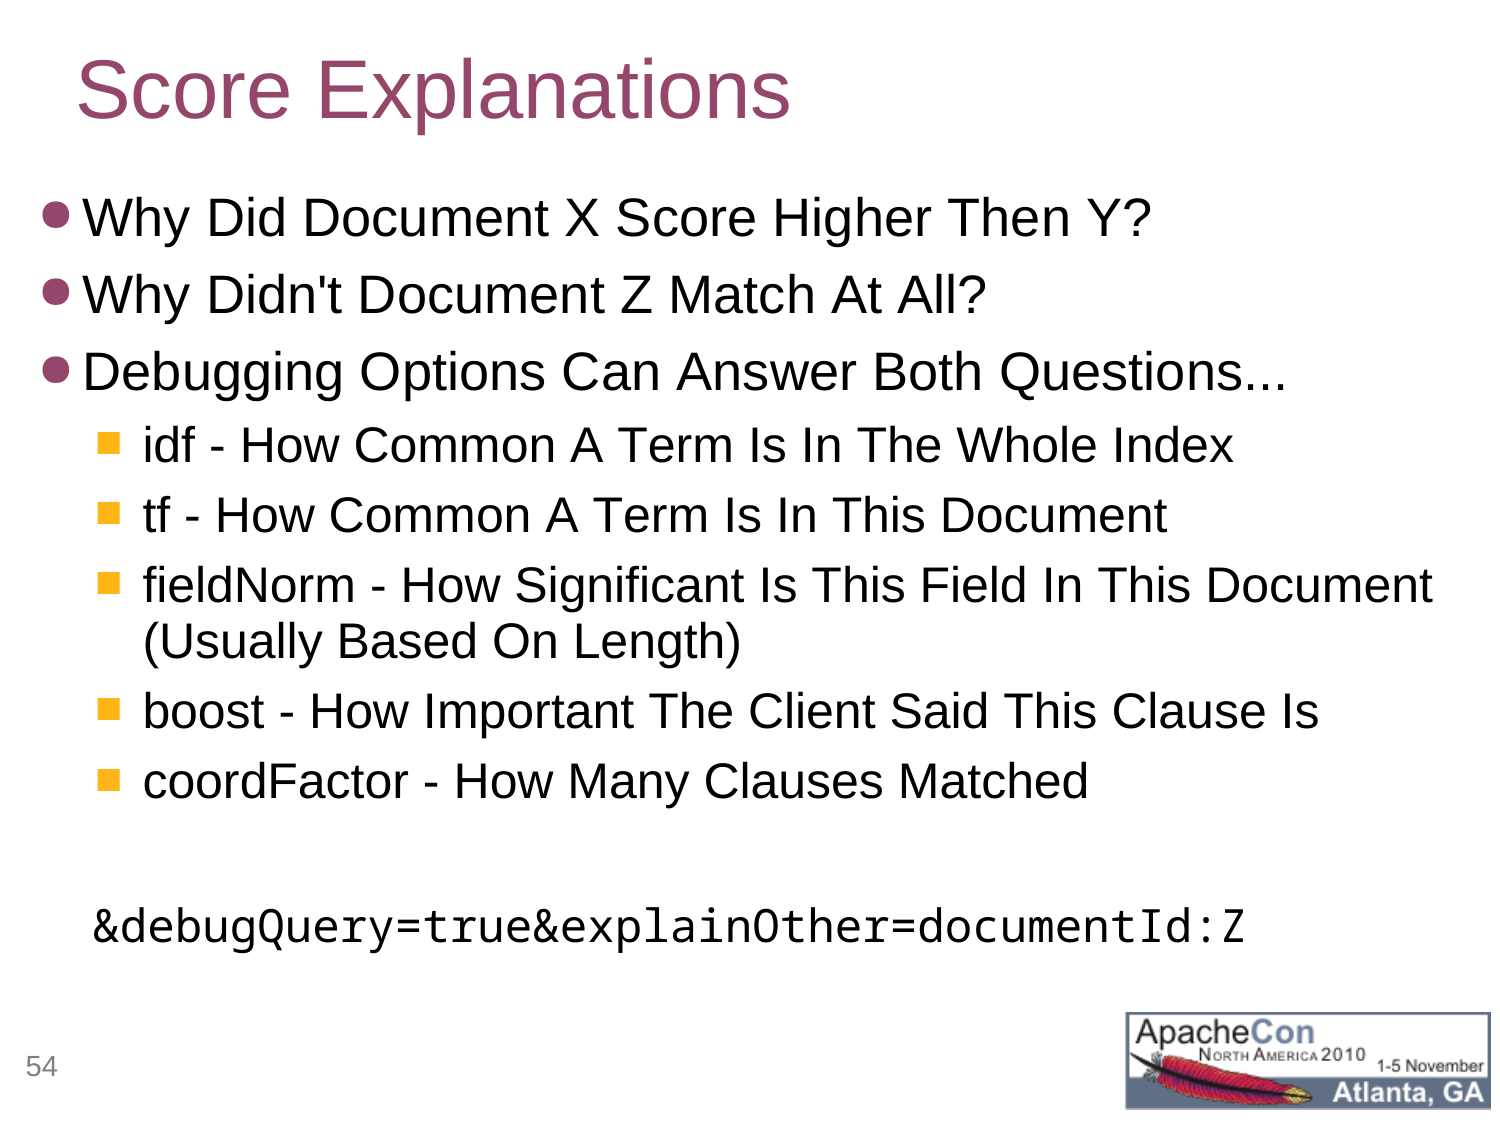

# Score Explanations
Why Did Document X Score Higher Then Y?
Why Didn't Document Z Match At All?
Debugging Options Can Answer Both Questions...
idf - How Common A Term Is In The Whole Index
tf - How Common A Term Is In This Document
fieldNorm - How Significant Is This Field In This Document (Usually Based On Length)
boost - How Important The Client Said This Clause Is
coordFactor - How Many Clauses Matched
 &debugQuery=true&explainOther=documentId:Z
54